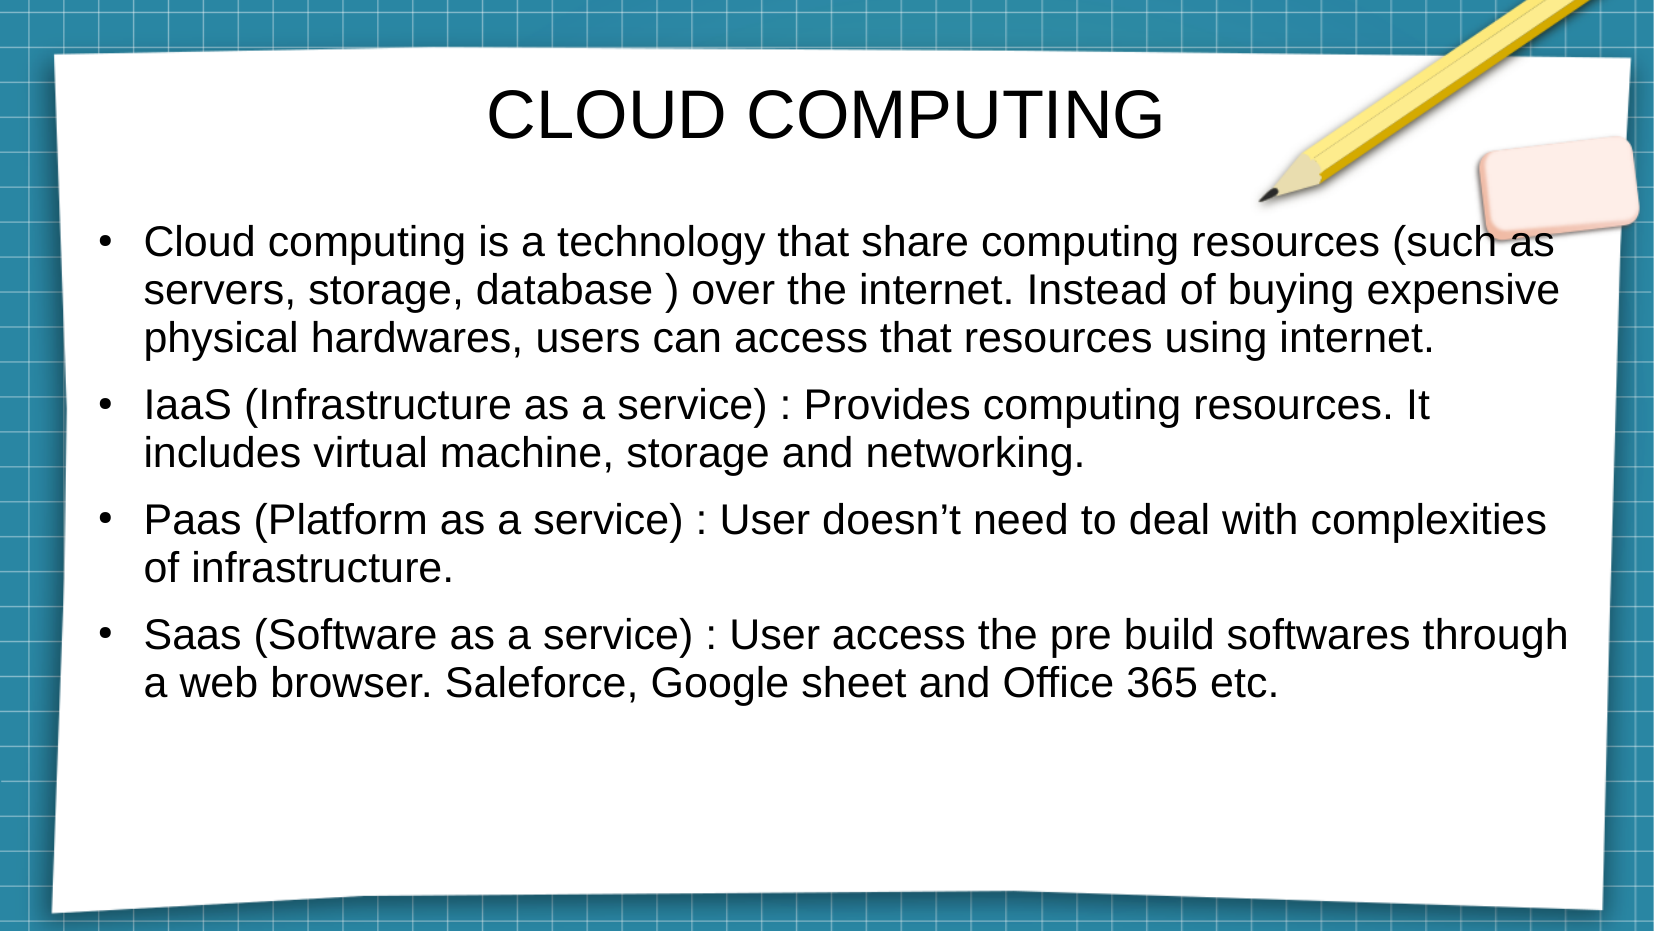

# CLOUD COMPUTING
Cloud computing is a technology that share computing resources (such as servers, storage, database ) over the internet. Instead of buying expensive physical hardwares, users can access that resources using internet.
IaaS (Infrastructure as a service) : Provides computing resources. It includes virtual machine, storage and networking.
Paas (Platform as a service) : User doesn’t need to deal with complexities of infrastructure.
Saas (Software as a service) : User access the pre build softwares through a web browser. Saleforce, Google sheet and Office 365 etc.